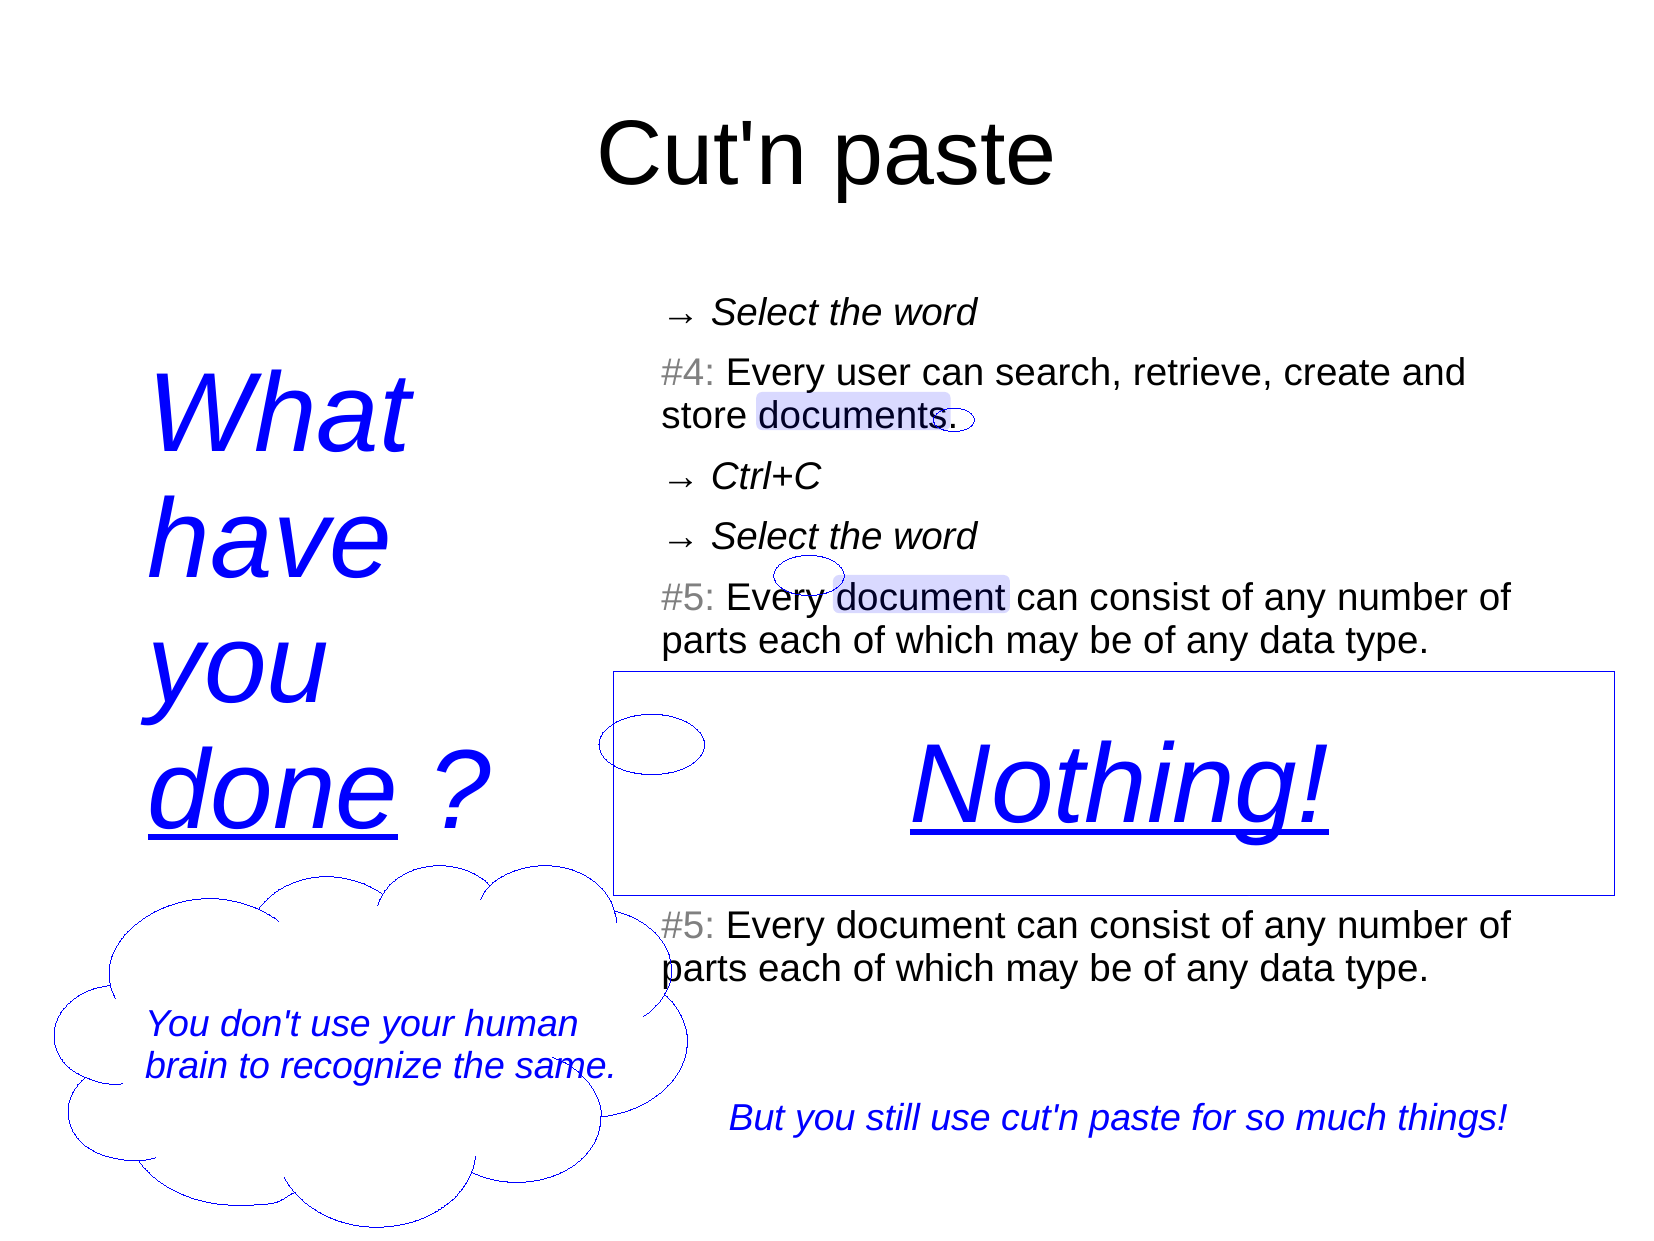

# Cut'n paste
→ Select the word
#4: Every user can search, retrieve, create and store documents.
→ Ctrl+C
→ Select the word
#5: Every document can consist of any number of parts each of which may be of any data type.
→ Ctrl+V
#5: Every documents can consist of any number of parts each of which may be of any data type.
→ Remove the 's'
#5: Every document can consist of any number of parts each of which may be of any data type.
What have
you done ?
 Nothing!
You don't use your human
brain to recognize the same.
But you still use cut'n paste for so much things!